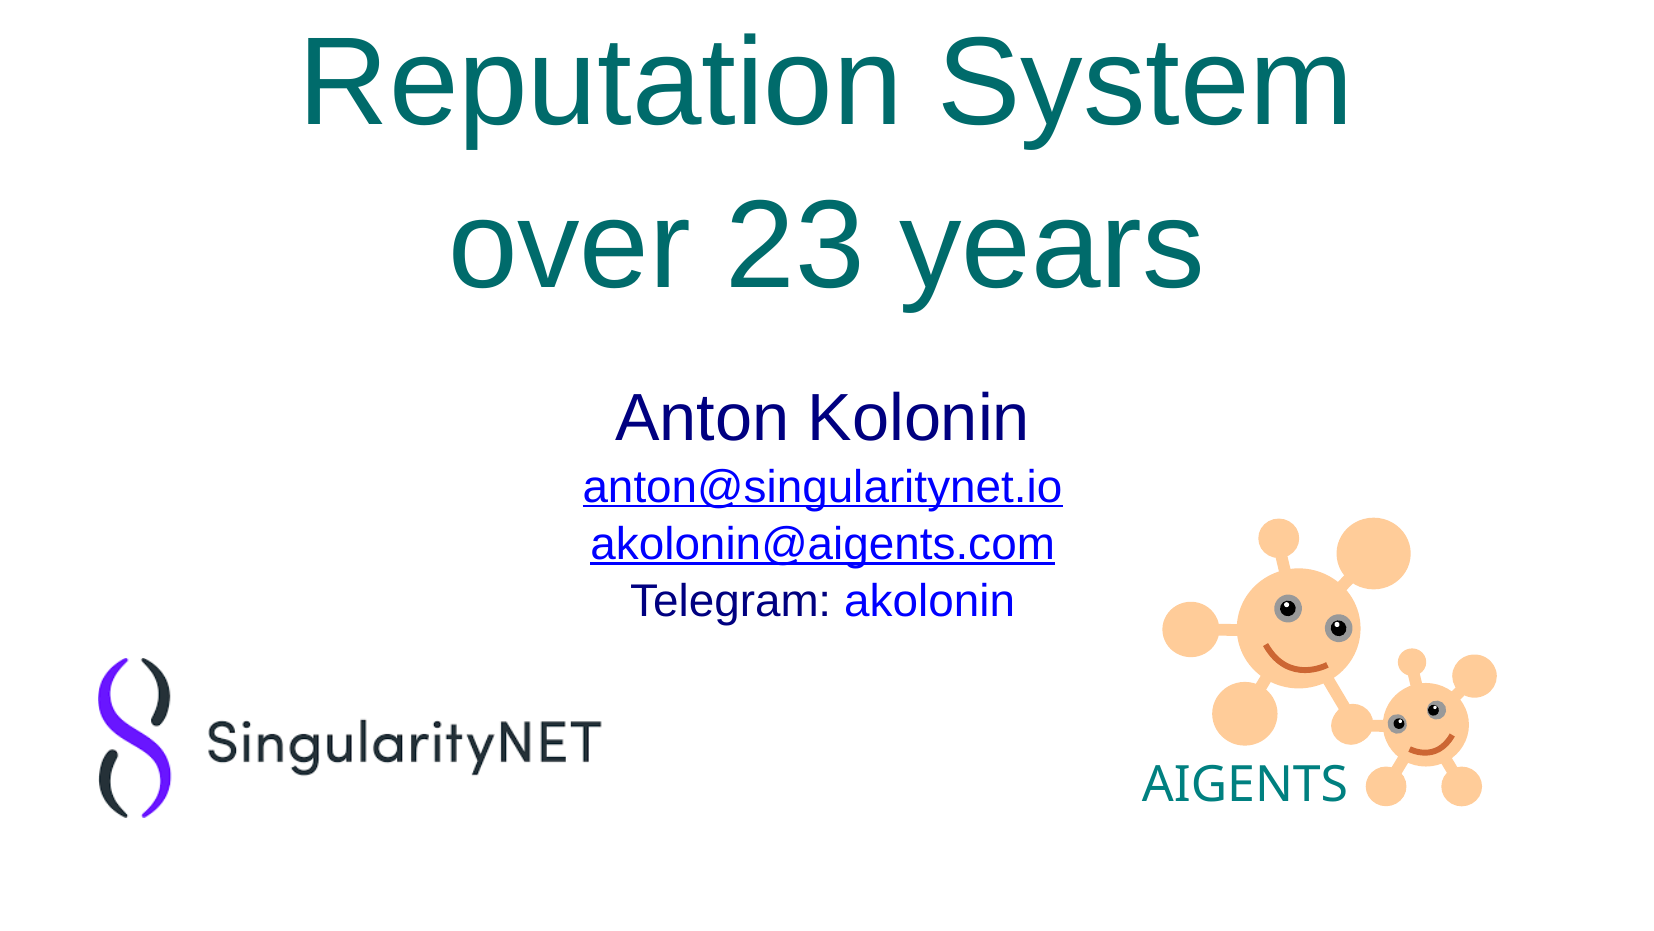

Reputation System
over 23 years
Anton Kolonin
anton@singularitynet.io
akolonin@aigents.com
Telegram: akolonin
AIGENTS